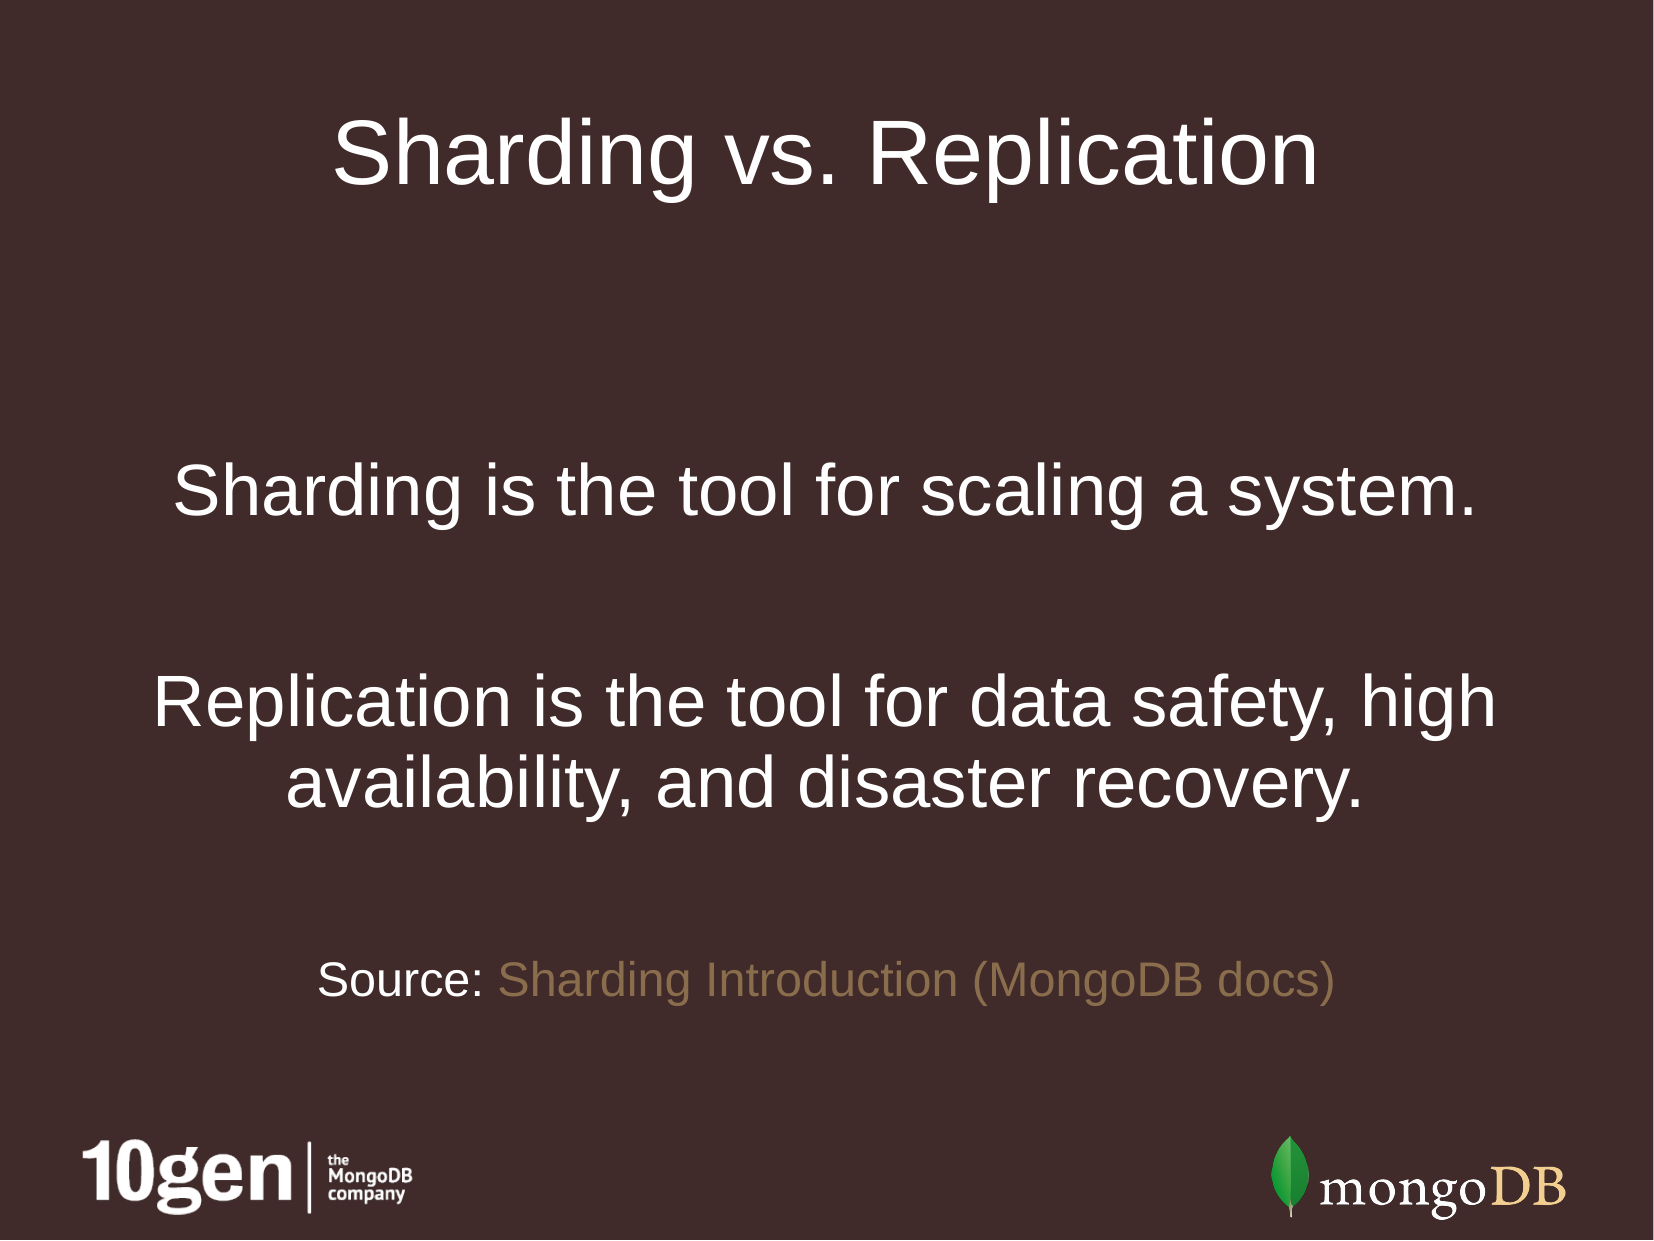

# Sharding vs. Replication
Sharding is the tool for scaling a system.
Replication is the tool for data safety, high availability, and disaster recovery.
Source: Sharding Introduction (MongoDB docs)